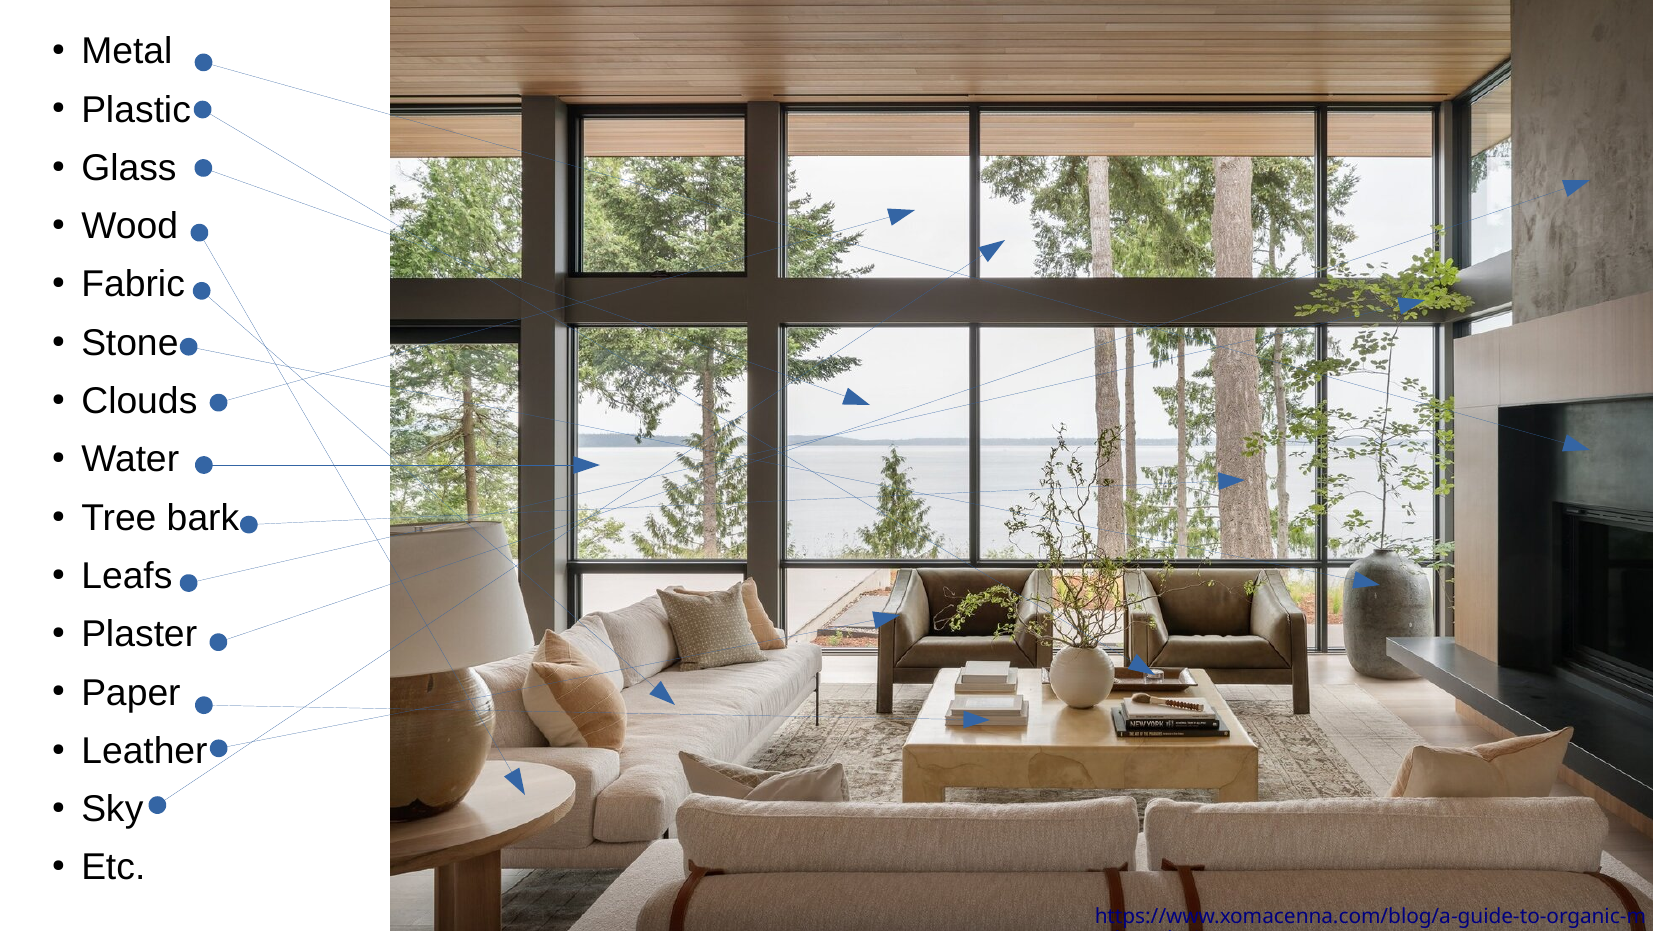

# Metal
Plastic
Glass
Wood
Fabric
Stone
Clouds
Water
Tree bark
Leafs
Plaster
Paper
Leather
Sky
Etc.
https://www.xomacenna.com/blog/a-guide-to-organic-modern-design